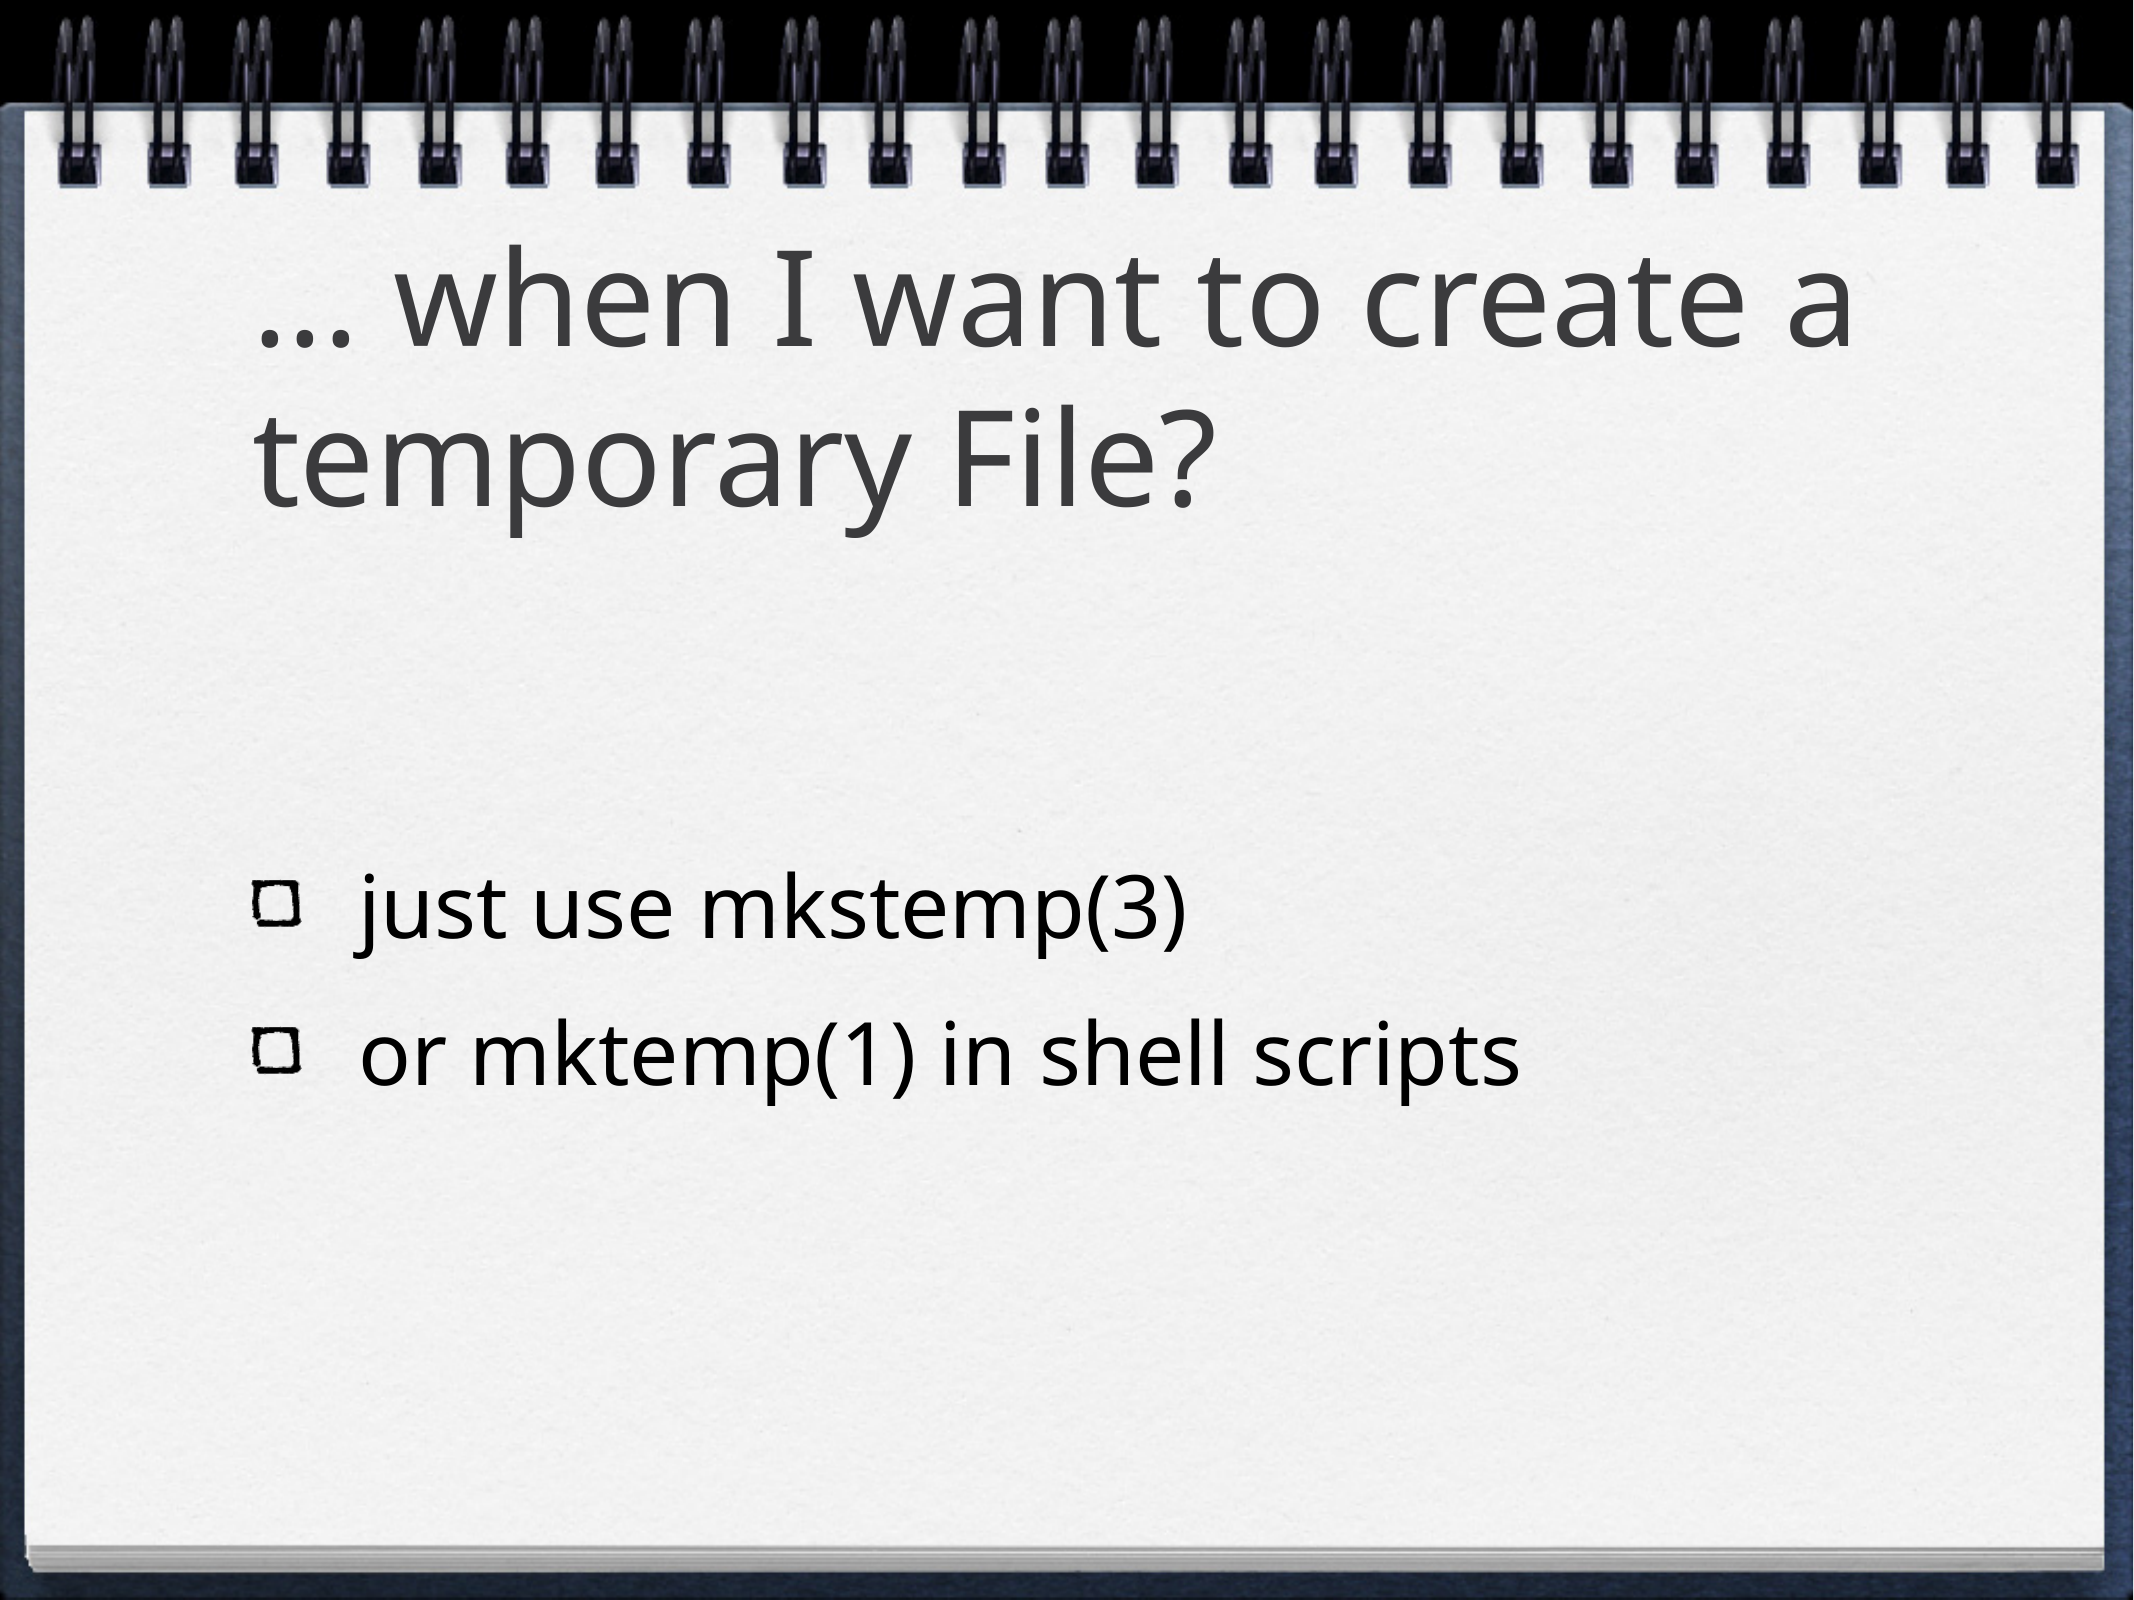

# ... when I want to create a temporary File?
just use mkstemp(3)
or mktemp(1) in shell scripts